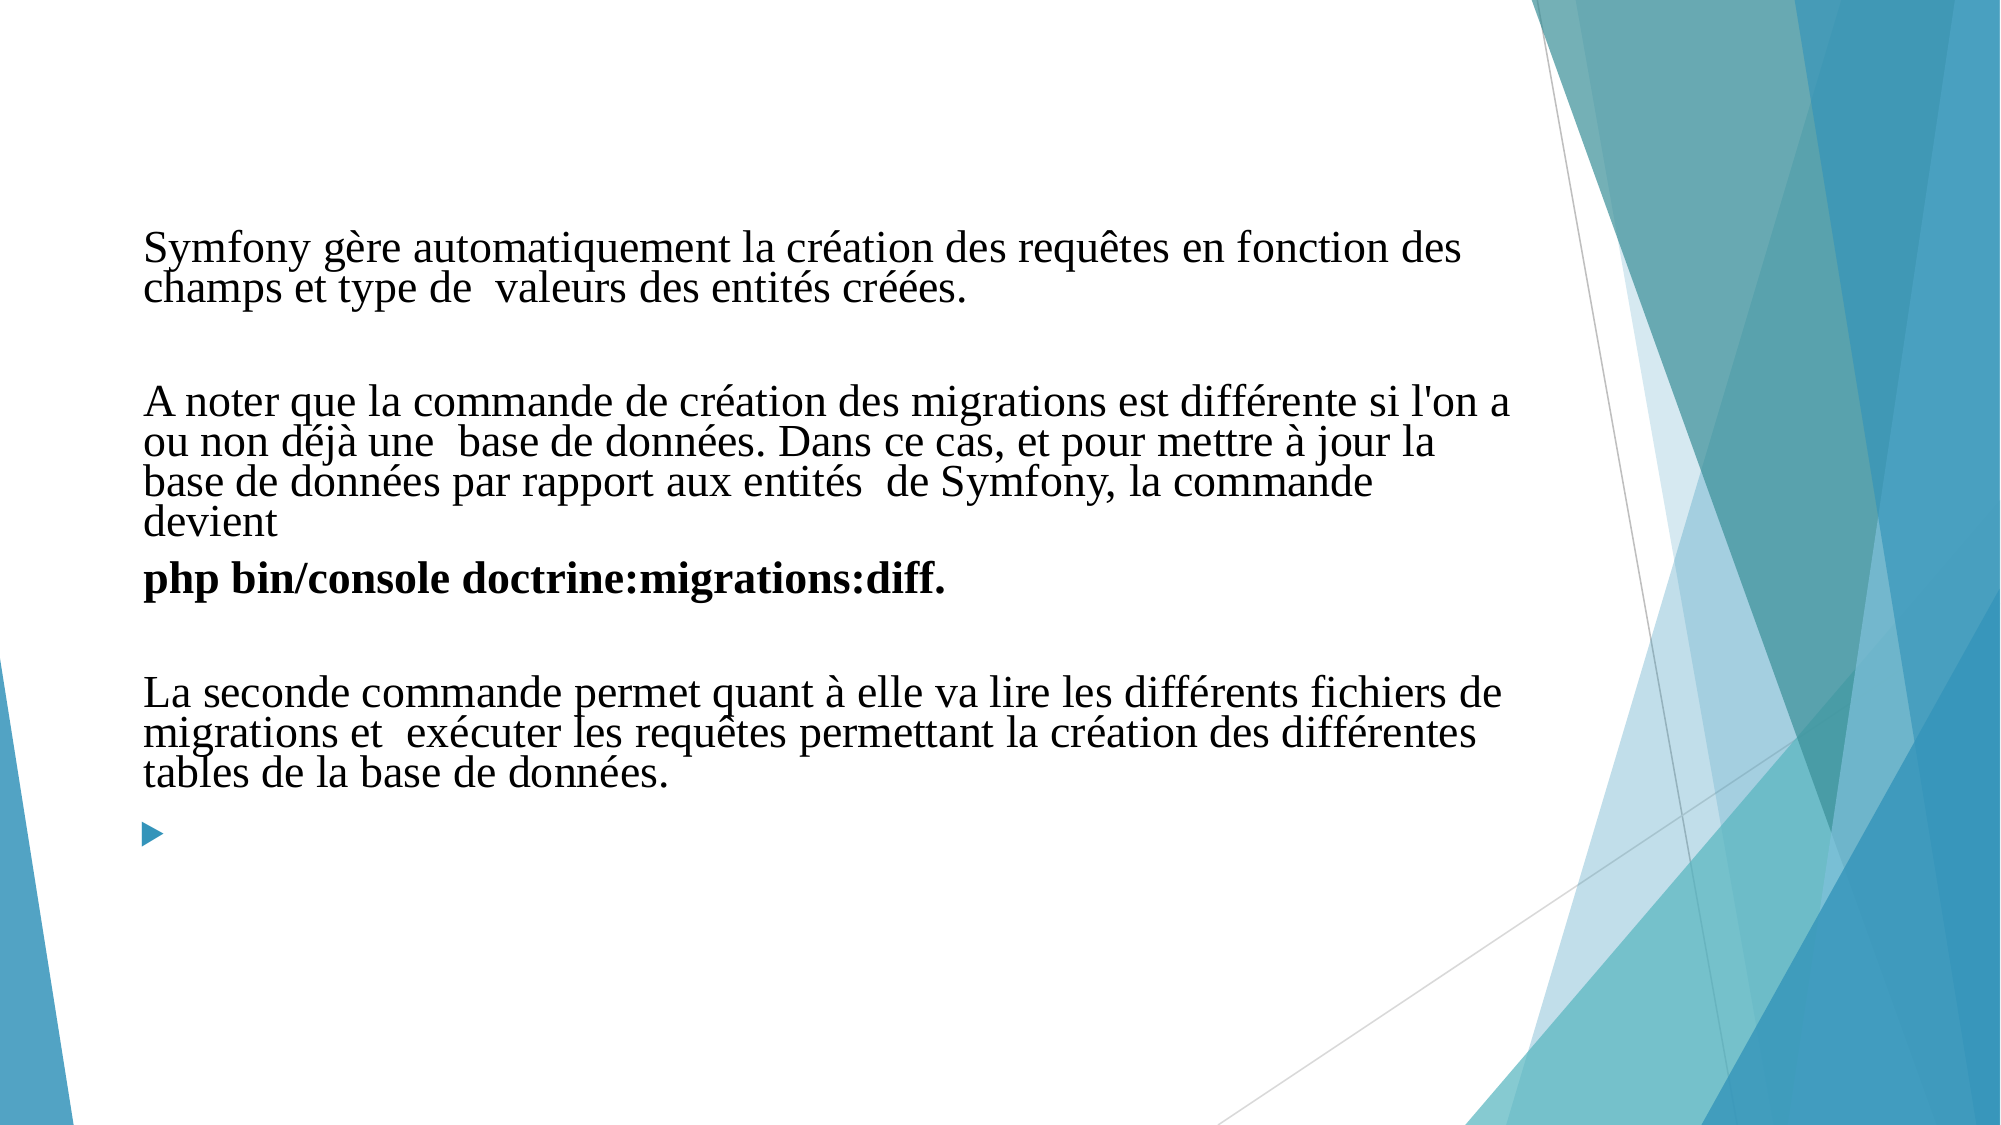

# Symfony gère automatiquement la création des requêtes en fonction des champs et type de valeurs des entités créées.
A noter que la commande de création des migrations est différente si l'on a ou non déjà une base de données. Dans ce cas, et pour mettre à jour la base de données par rapport aux entités de Symfony, la commande devient
php bin/console doctrine:migrations:diff.
La seconde commande permet quant à elle va lire les différents fichiers de migrations et exécuter les requêtes permettant la création des différentes tables de la base de données.